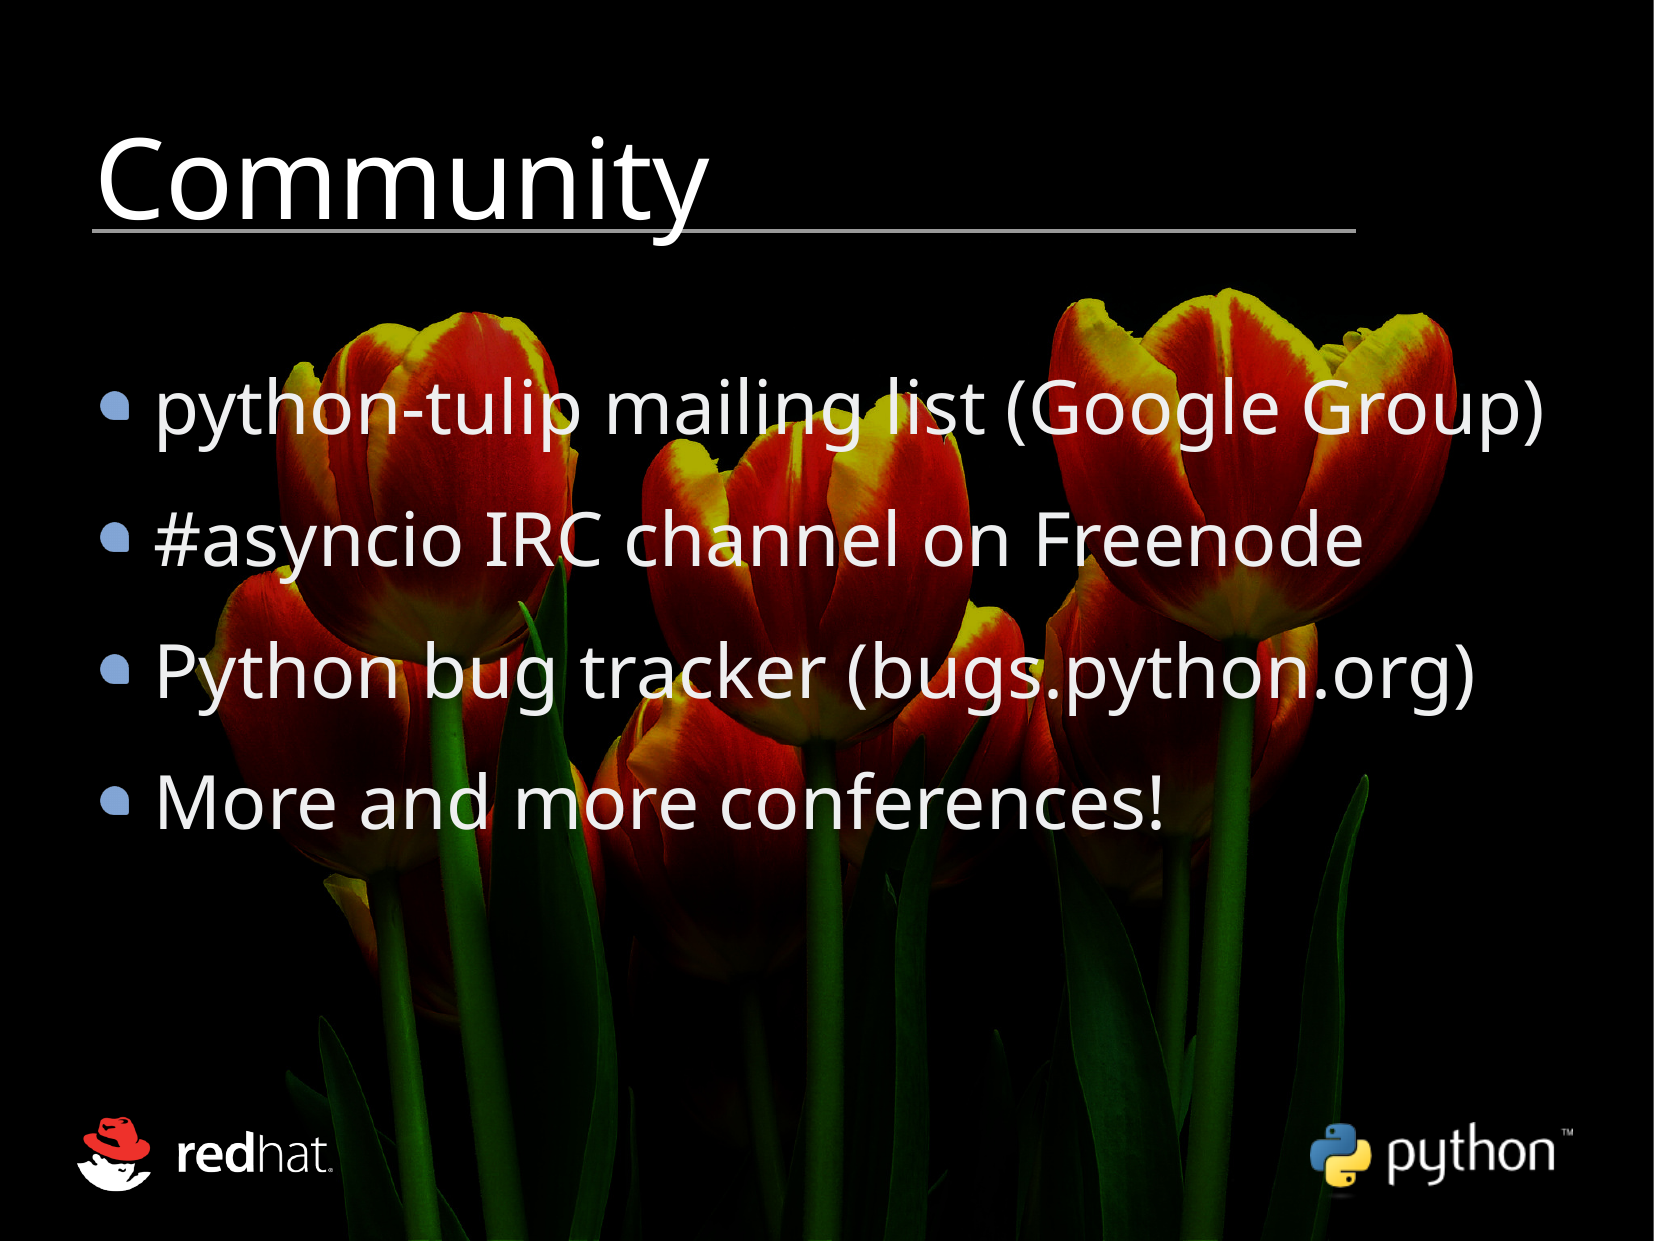

Community
# python-tulip mailing list (Google Group)
#asyncio IRC channel on Freenode
Python bug tracker (bugs.python.org)
More and more conferences!